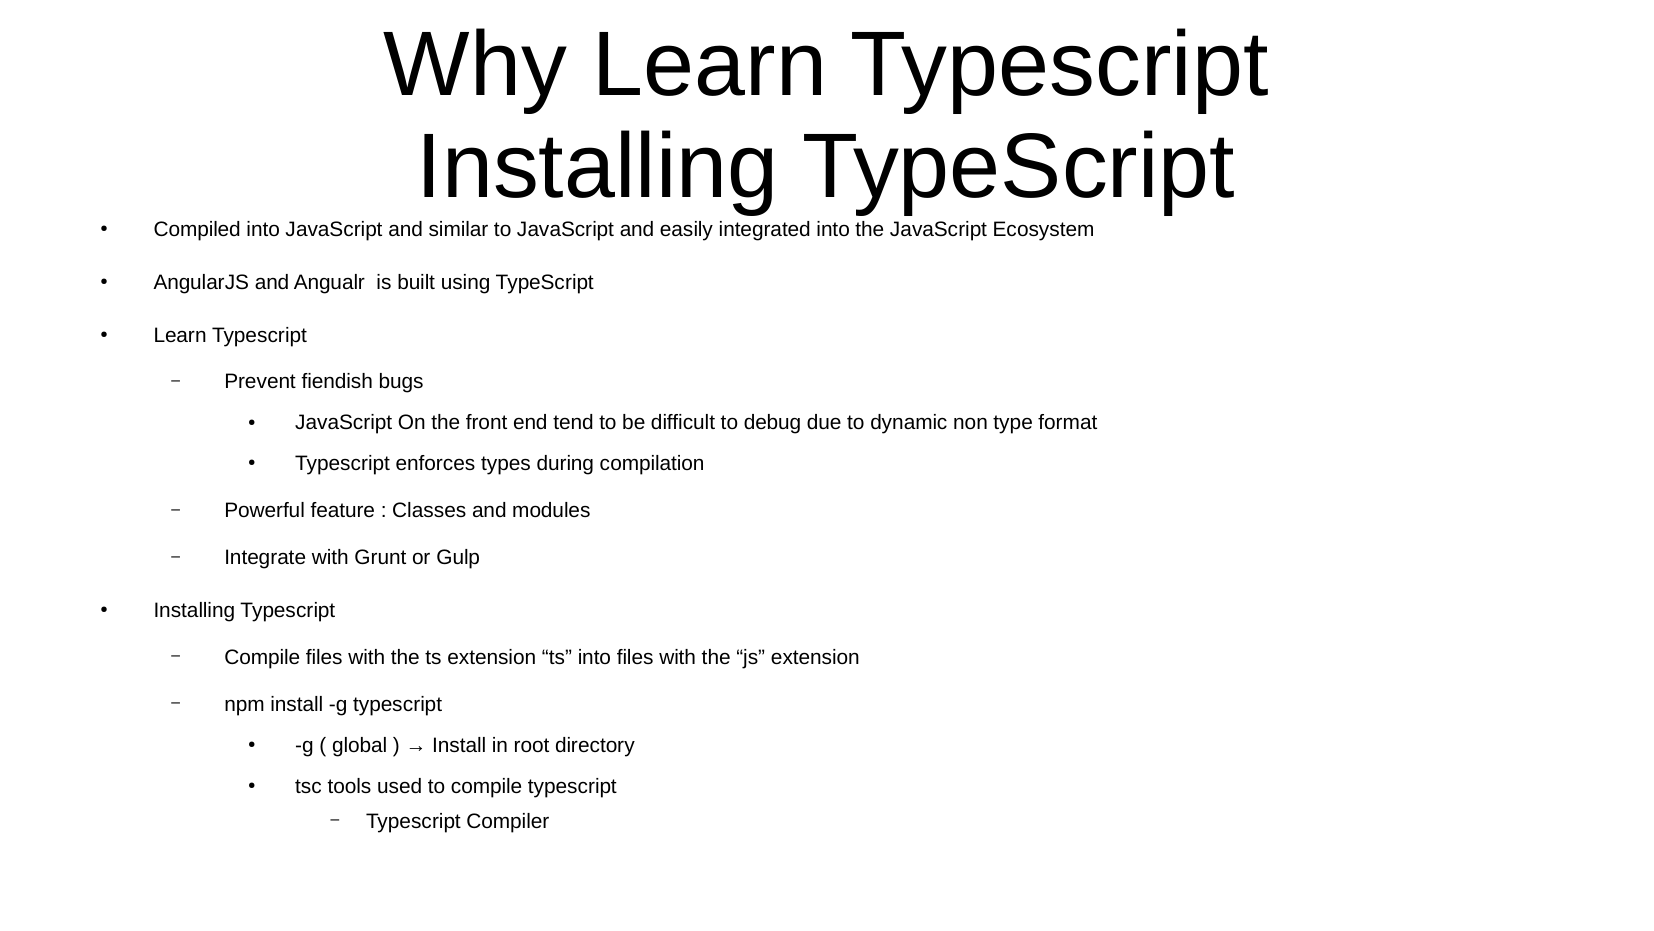

# Why Learn Typescript Installing TypeScript
Compiled into JavaScript and similar to JavaScript and easily integrated into the JavaScript Ecosystem
AngularJS and Angualr is built using TypeScript
Learn Typescript
Prevent fiendish bugs
JavaScript On the front end tend to be difficult to debug due to dynamic non type format
Typescript enforces types during compilation
Powerful feature : Classes and modules
Integrate with Grunt or Gulp
Installing Typescript
Compile files with the ts extension “ts” into files with the “js” extension
npm install -g typescript
-g ( global ) → Install in root directory
tsc tools used to compile typescript
Typescript Compiler